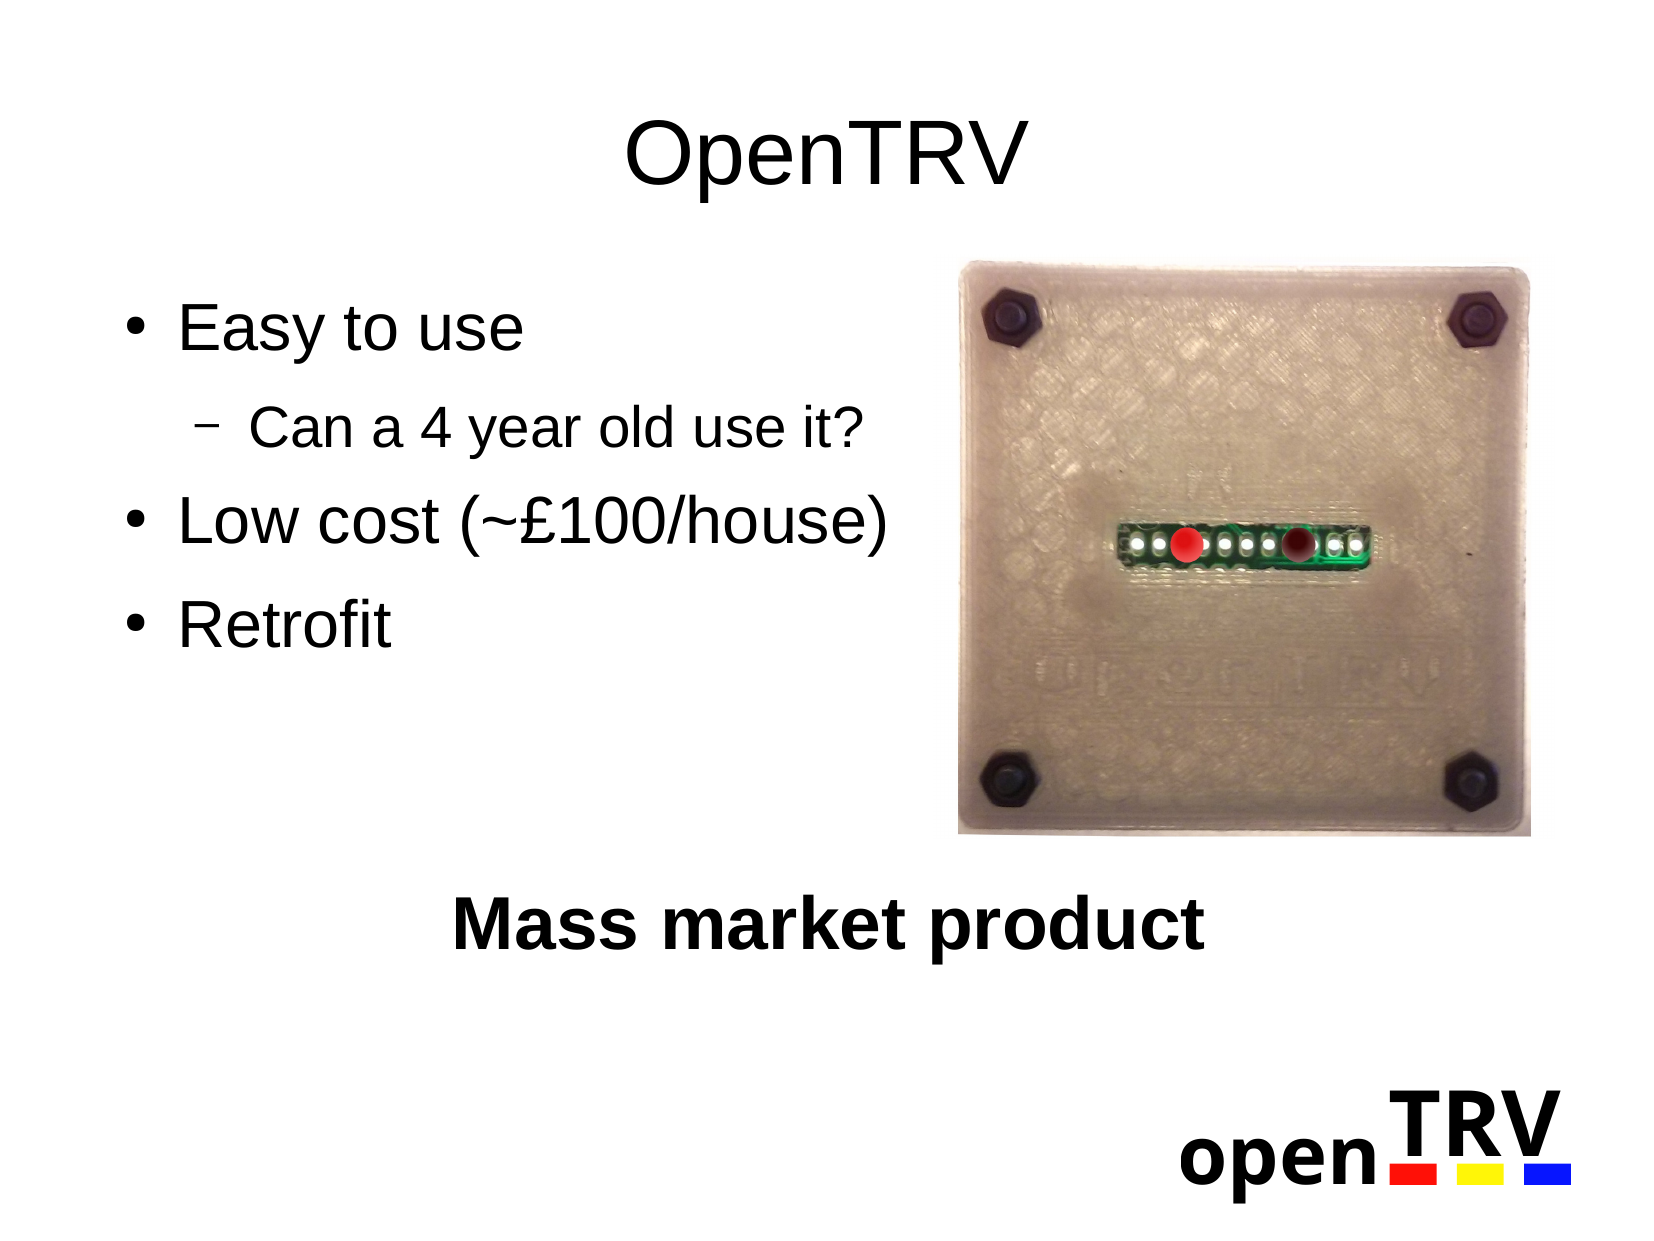

# OpenTRV
Easy to use
Can a 4 year old use it?
Low cost (~£100/house)
Retrofit
Mass market product